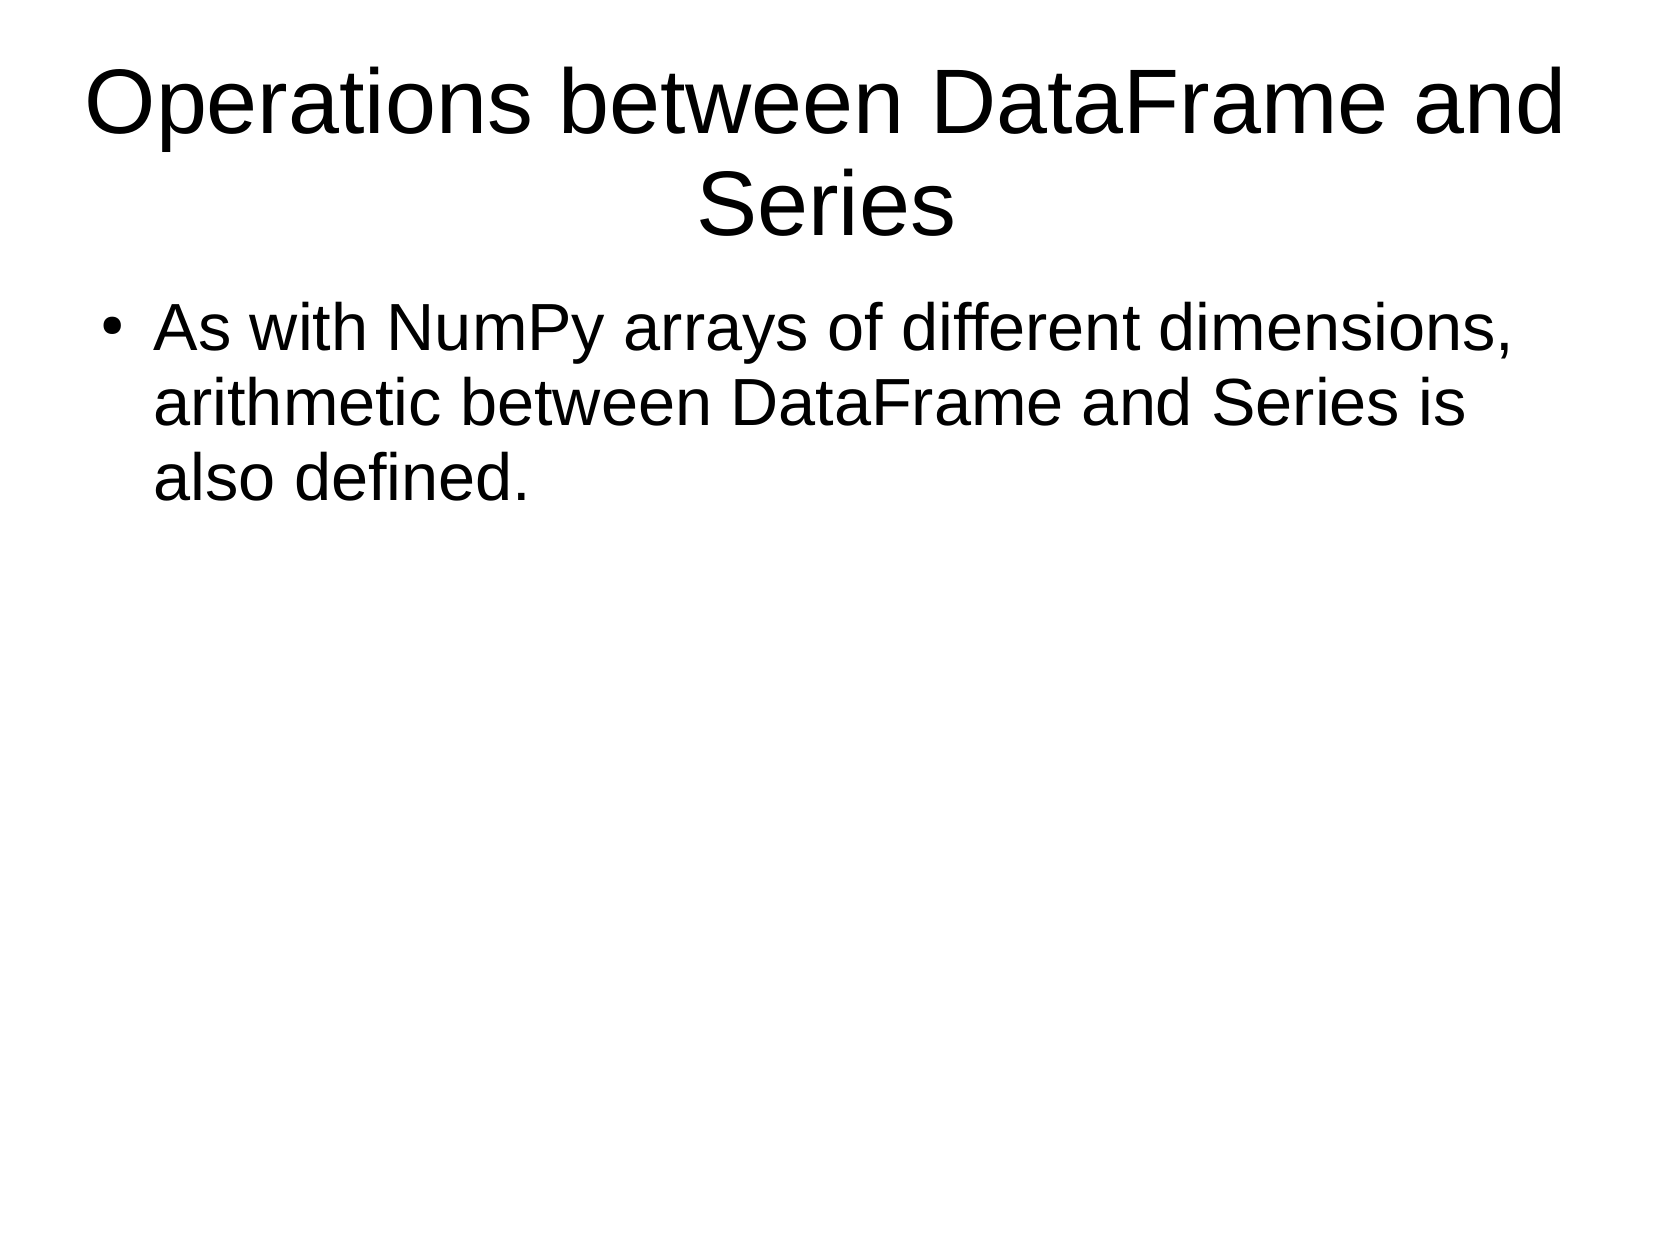

# Operations between DataFrame and Series
As with NumPy arrays of different dimensions, arithmetic between DataFrame and Series is also defined.